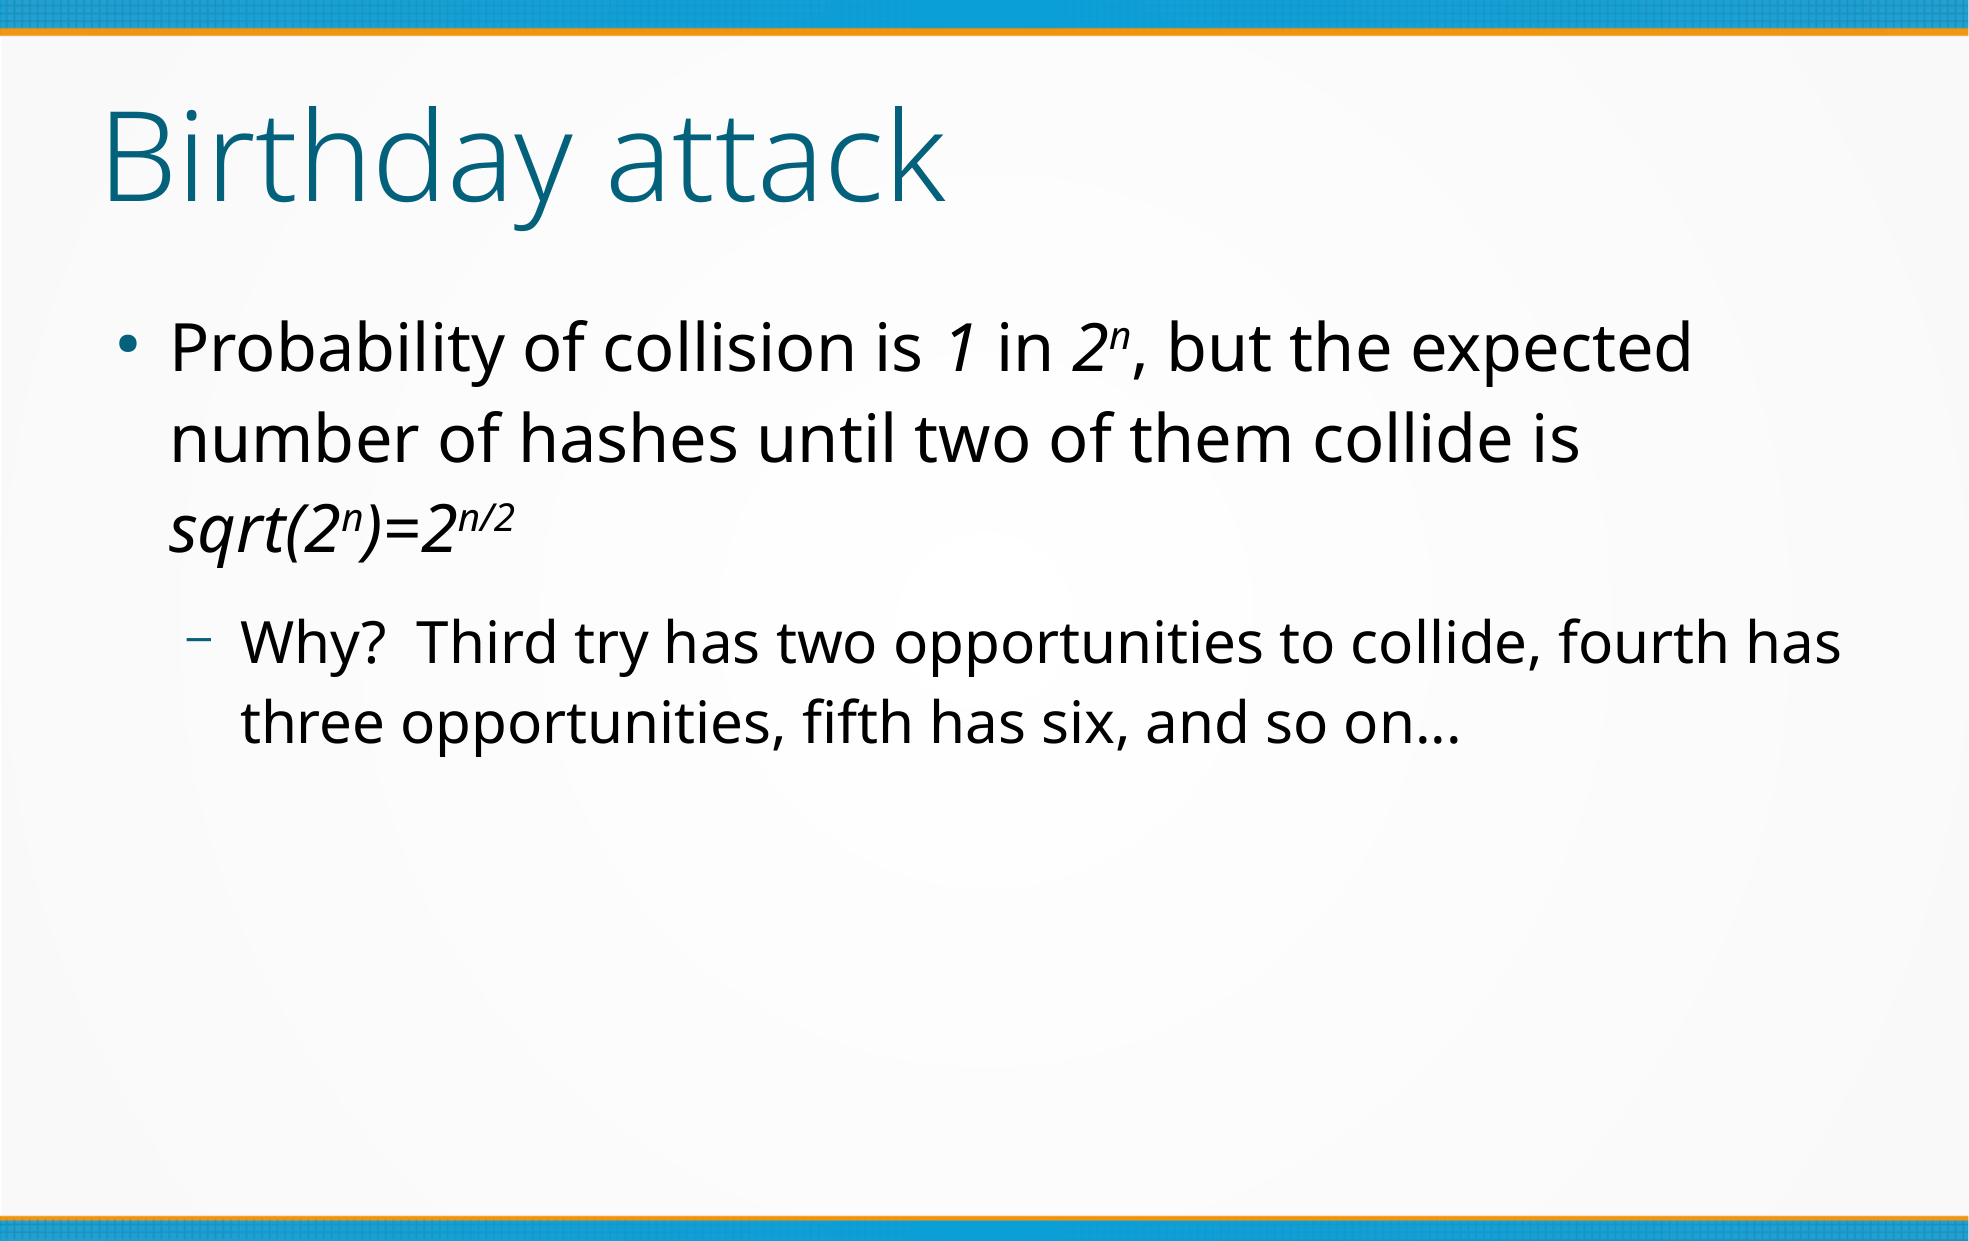

# Birthday attack
Probability of collision is 1 in 2n, but the expected number of hashes until two of them collide is sqrt(2n)=2n/2
Why? Third try has two opportunities to collide, fourth has three opportunities, fifth has six, and so on...